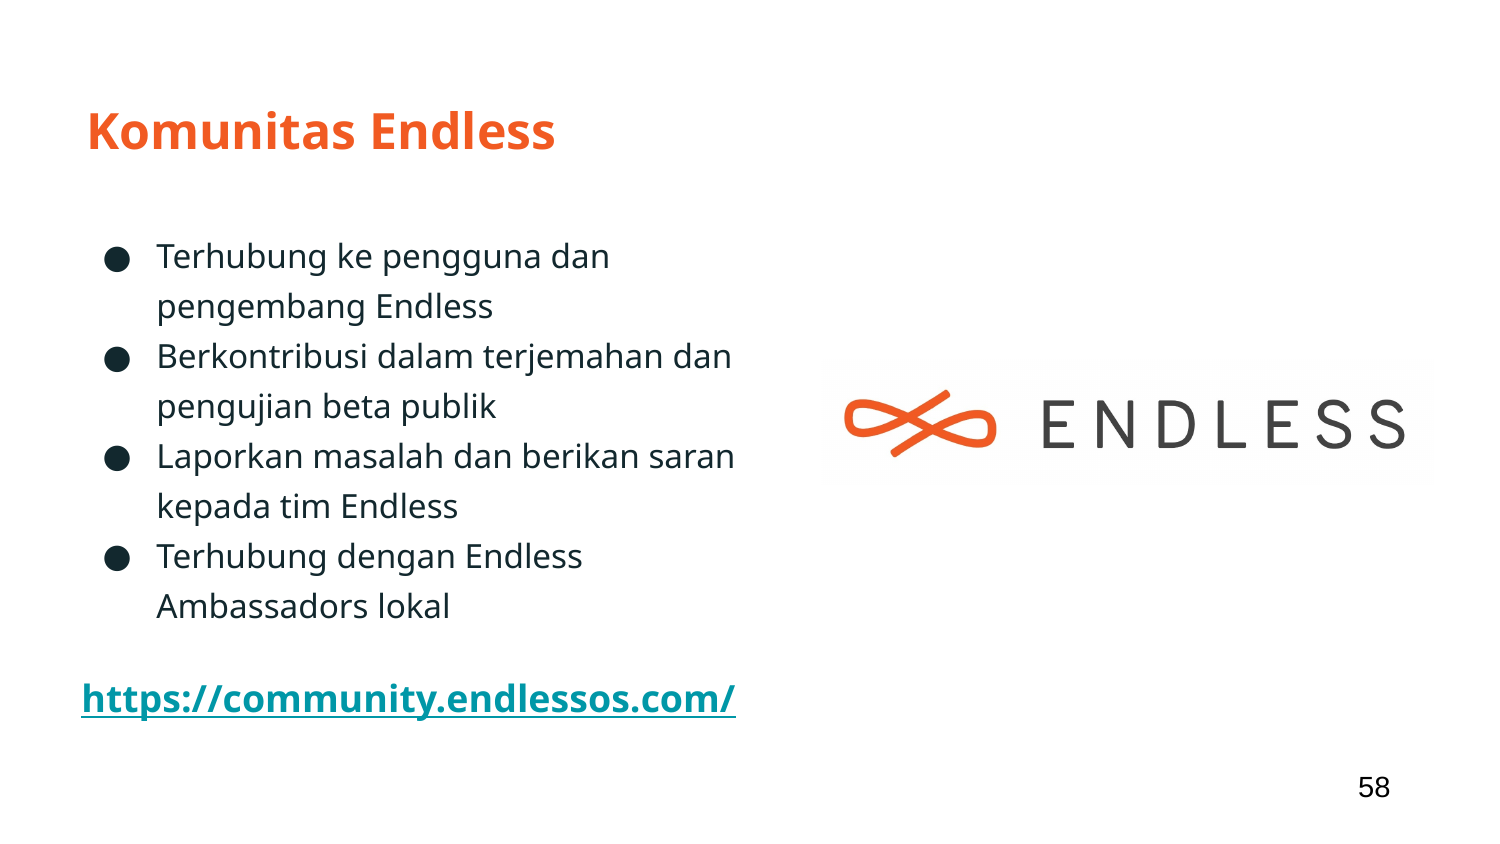

Komunitas Endless
# Terhubung ke pengguna dan pengembang Endless
Berkontribusi dalam terjemahan dan pengujian beta publik
Laporkan masalah dan berikan saran kepada tim Endless
Terhubung dengan Endless Ambassadors lokal
https://community.endlessos.com/